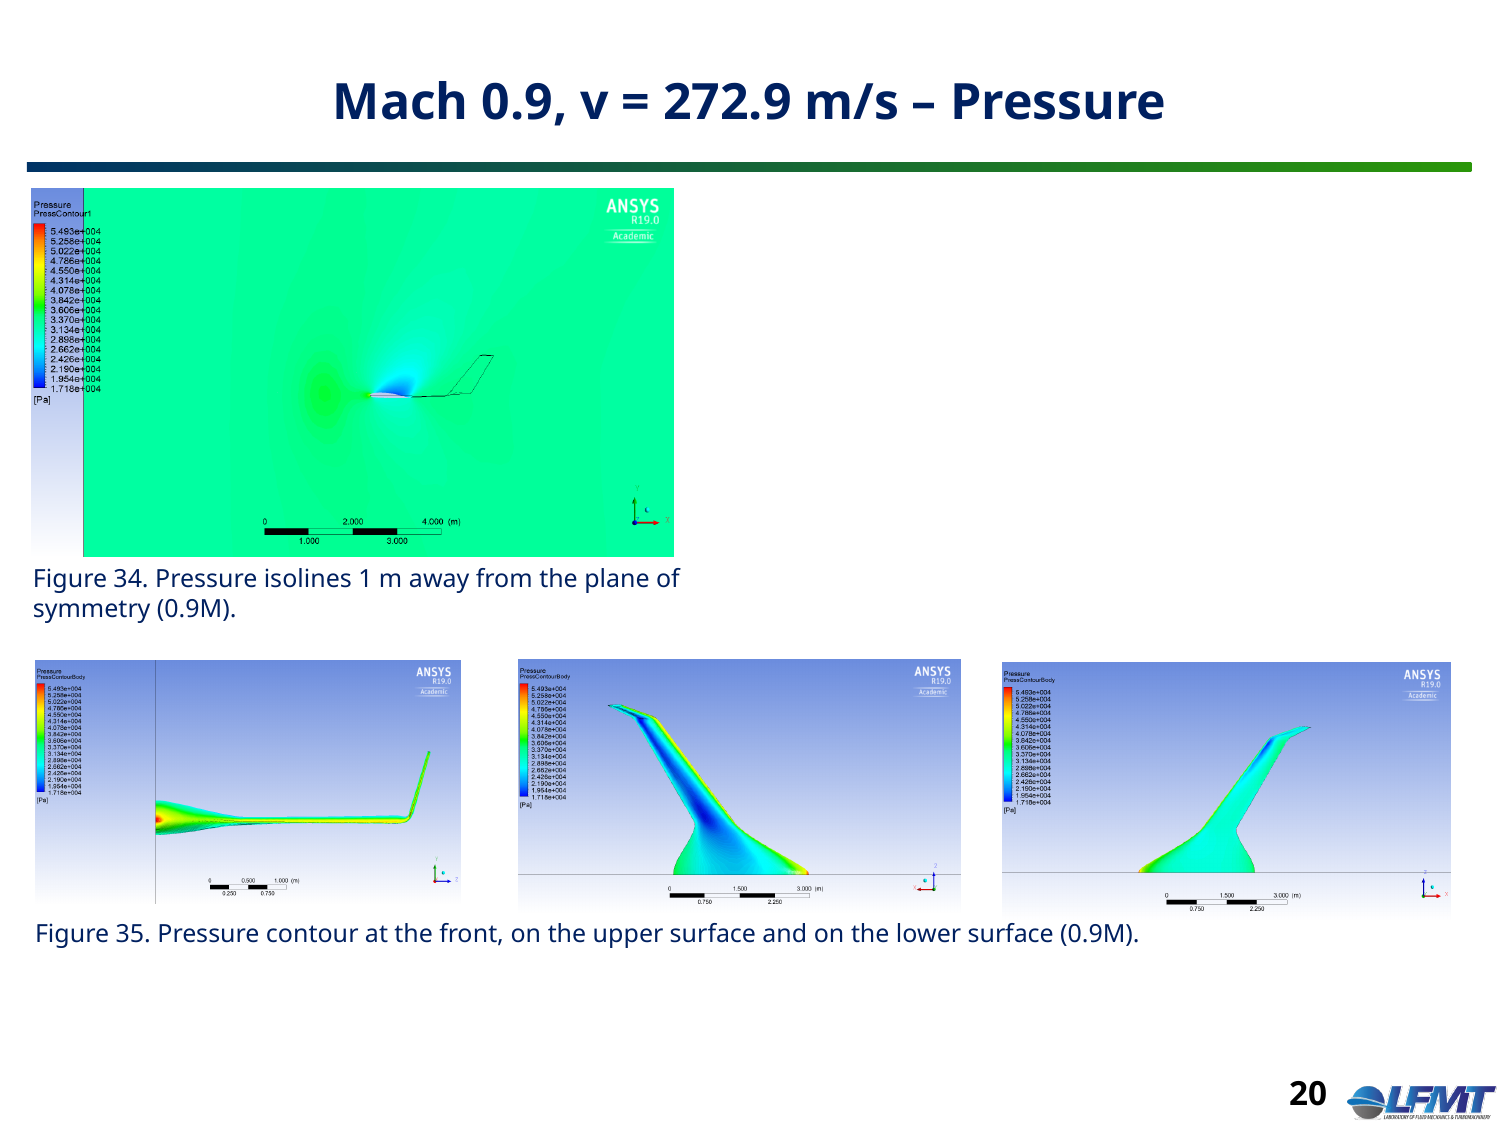

# Mach 0.9, v = 272.9 m/s – Pressure
Figure 34. Pressure isolines 1 m away from the plane of symmetry (0.9M).
Figure 35. Pressure contour at the front, on the upper surface and on the lower surface (0.9M).